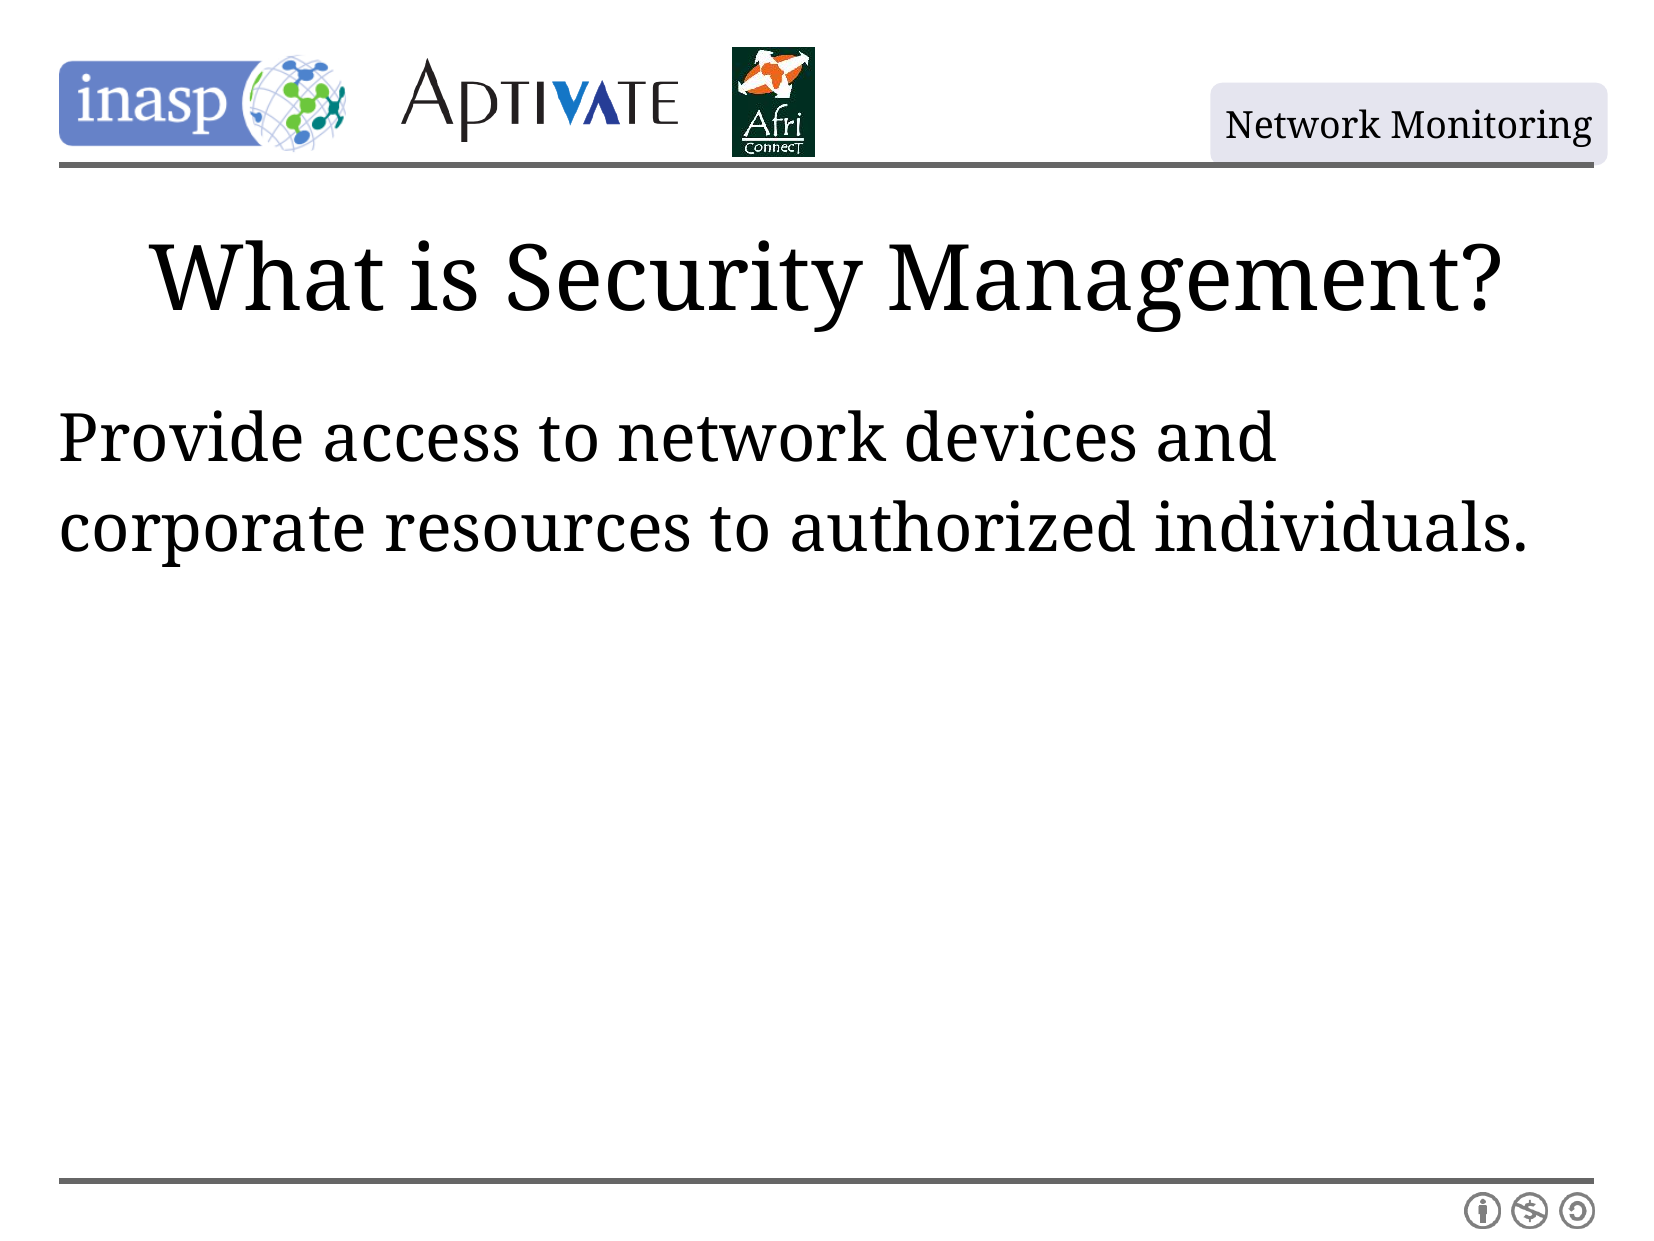

# What is Security Management?
Provide access to network devices and corporate resources to authorized individuals.